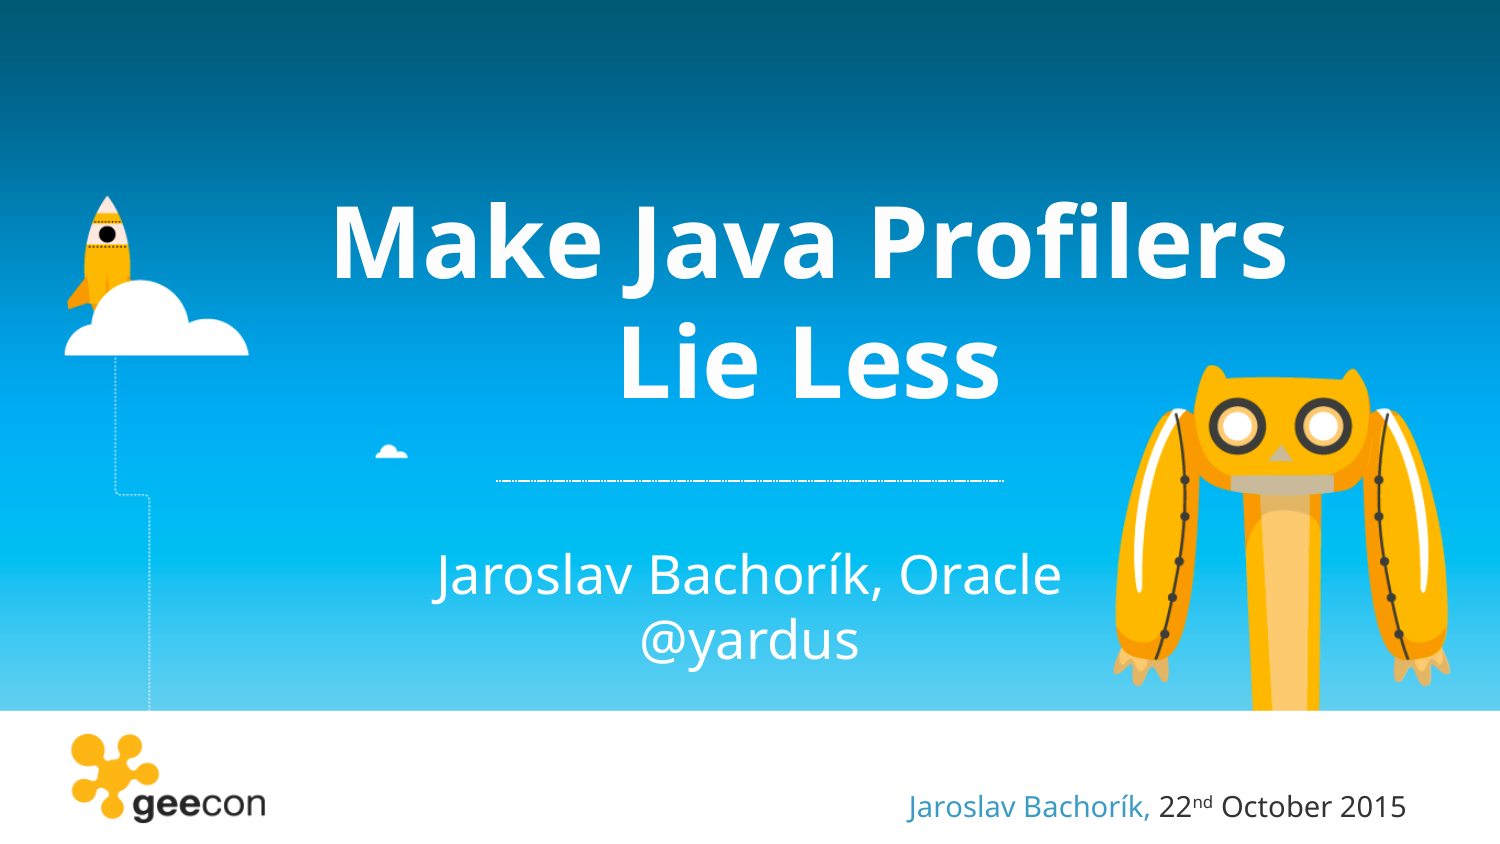

# Make Java Profilers Lie Less
Jaroslav Bachorík, Oracle
@yardus
Jaroslav Bachorík, 22nd October 2015